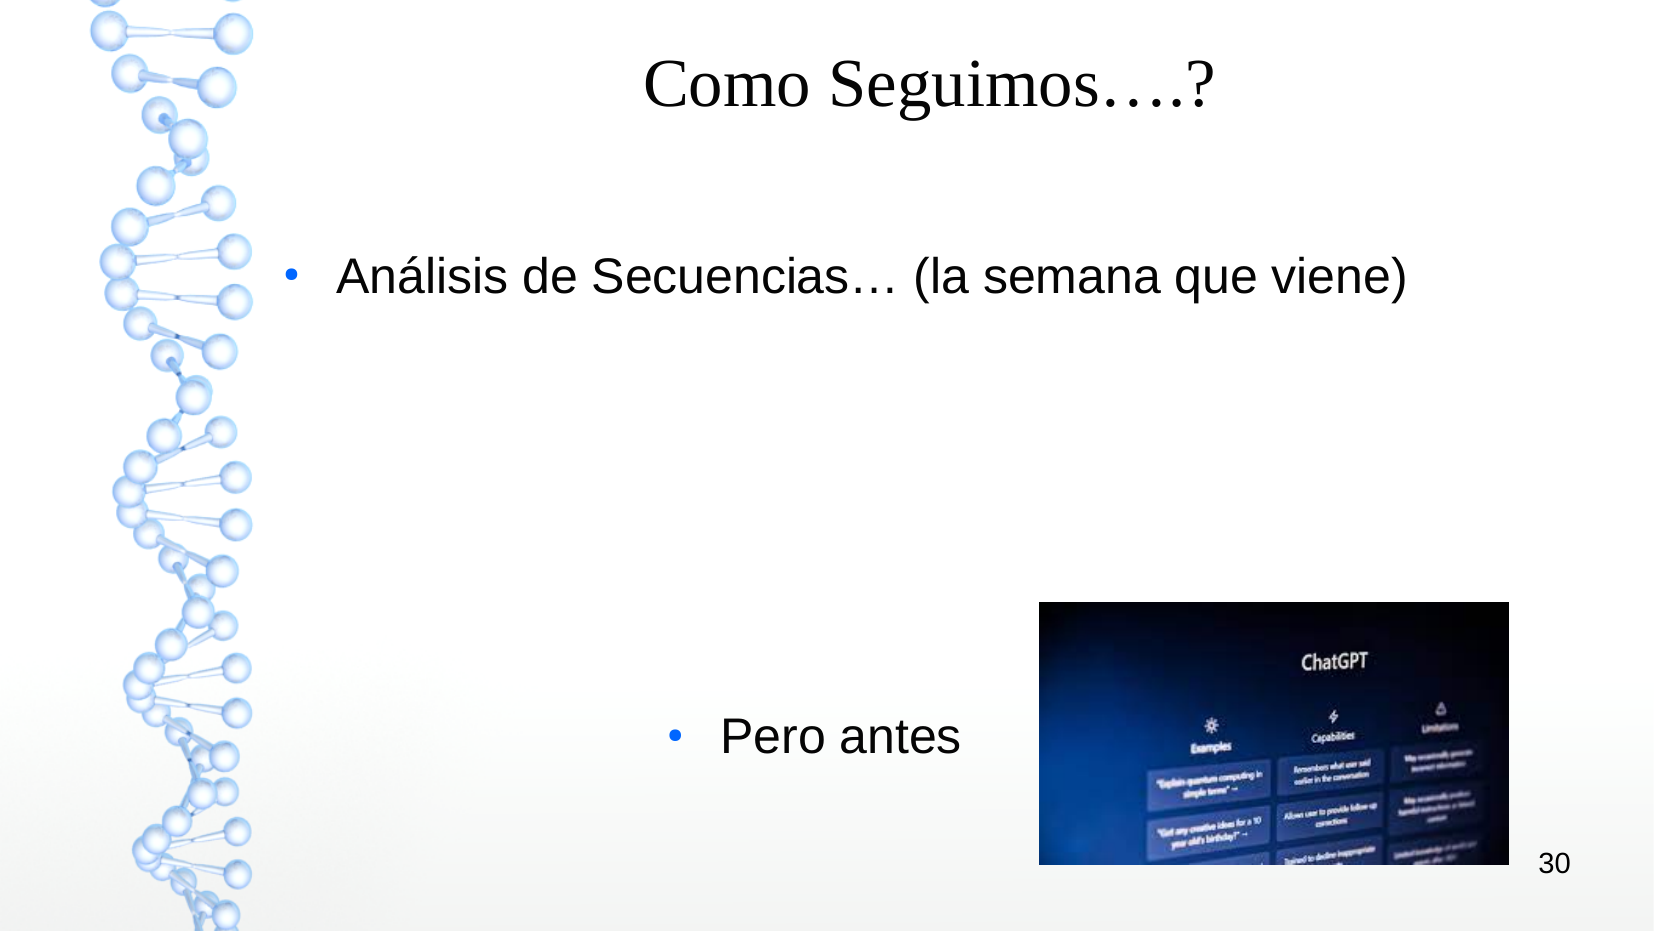

# Como Seguimos….?
Análisis de Secuencias… (la semana que viene)
Pero antes
30